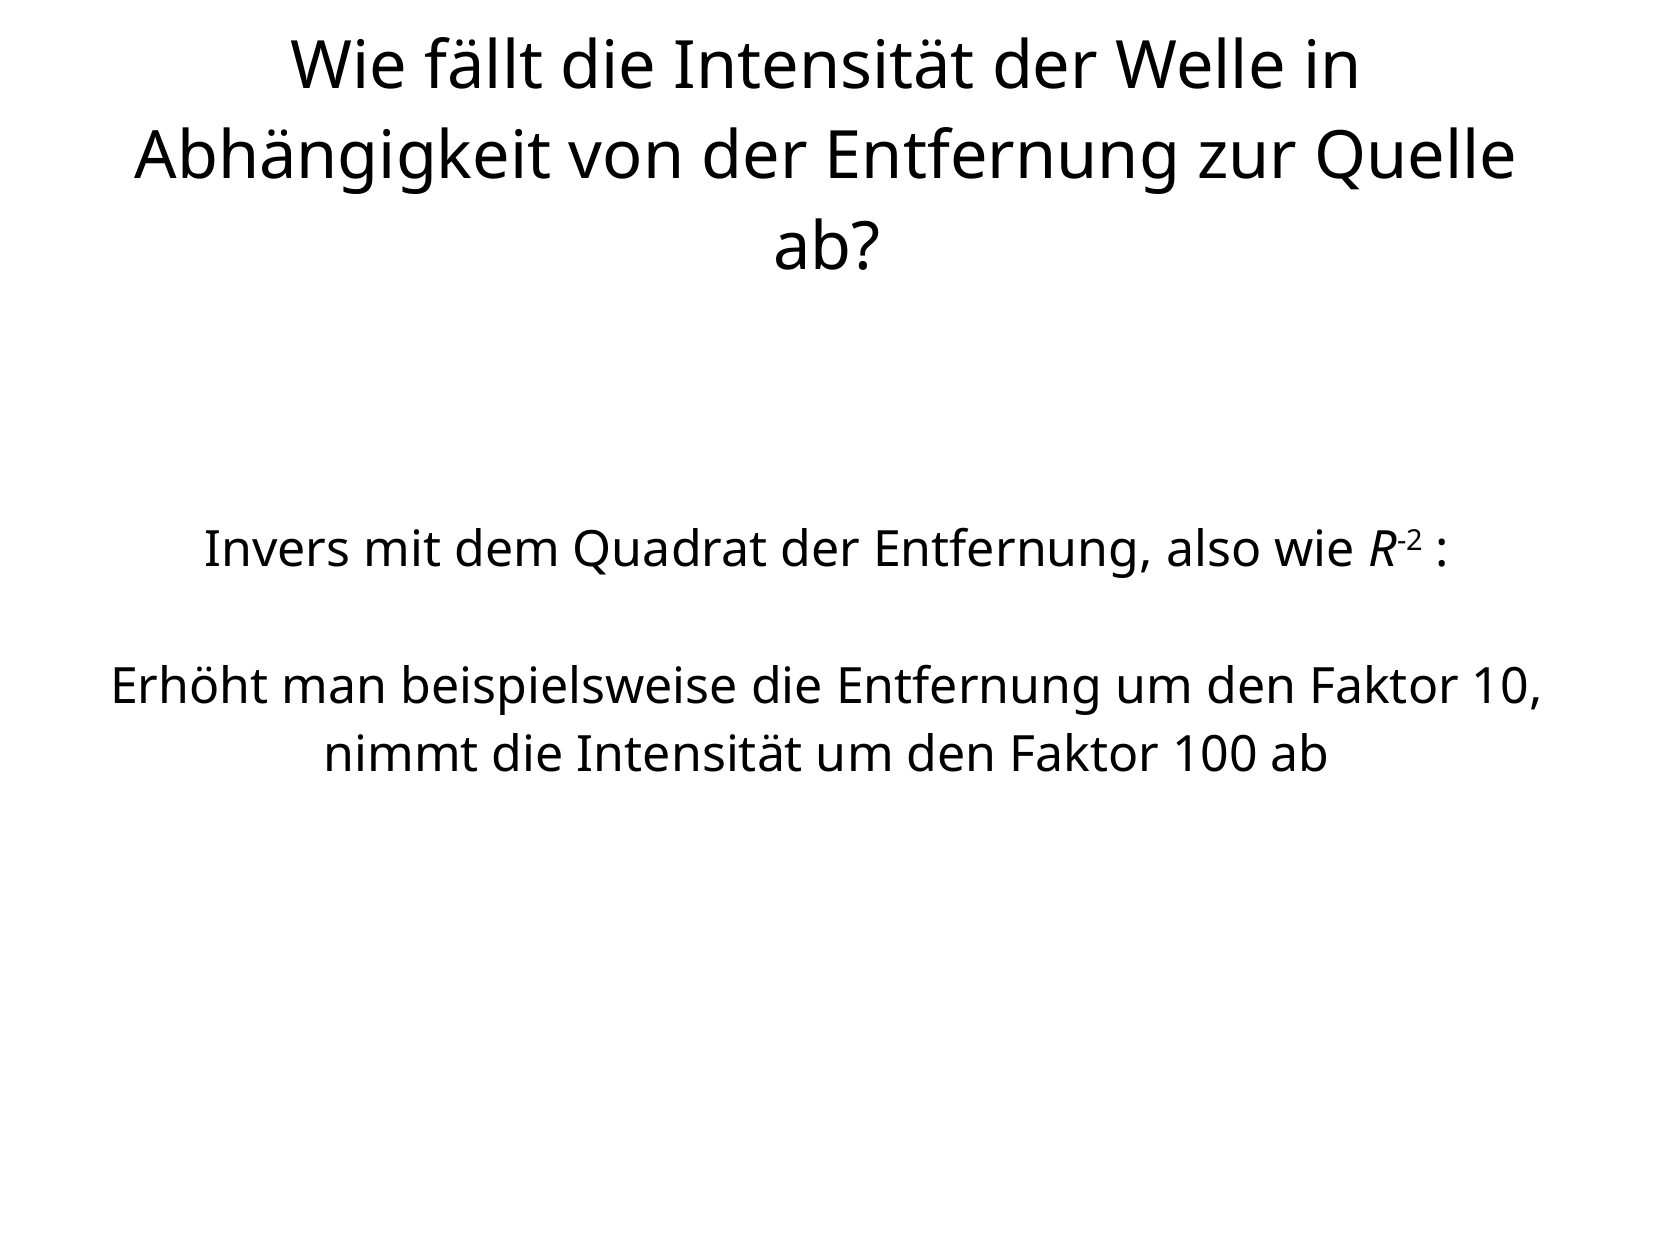

# Wie fällt die Intensität der Welle in Abhängigkeit von der Entfernung zur Quelle ab?
Invers mit dem Quadrat der Entfernung, also wie R-2 :
Erhöht man beispielsweise die Entfernung um den Faktor 10, nimmt die Intensität um den Faktor 100 ab